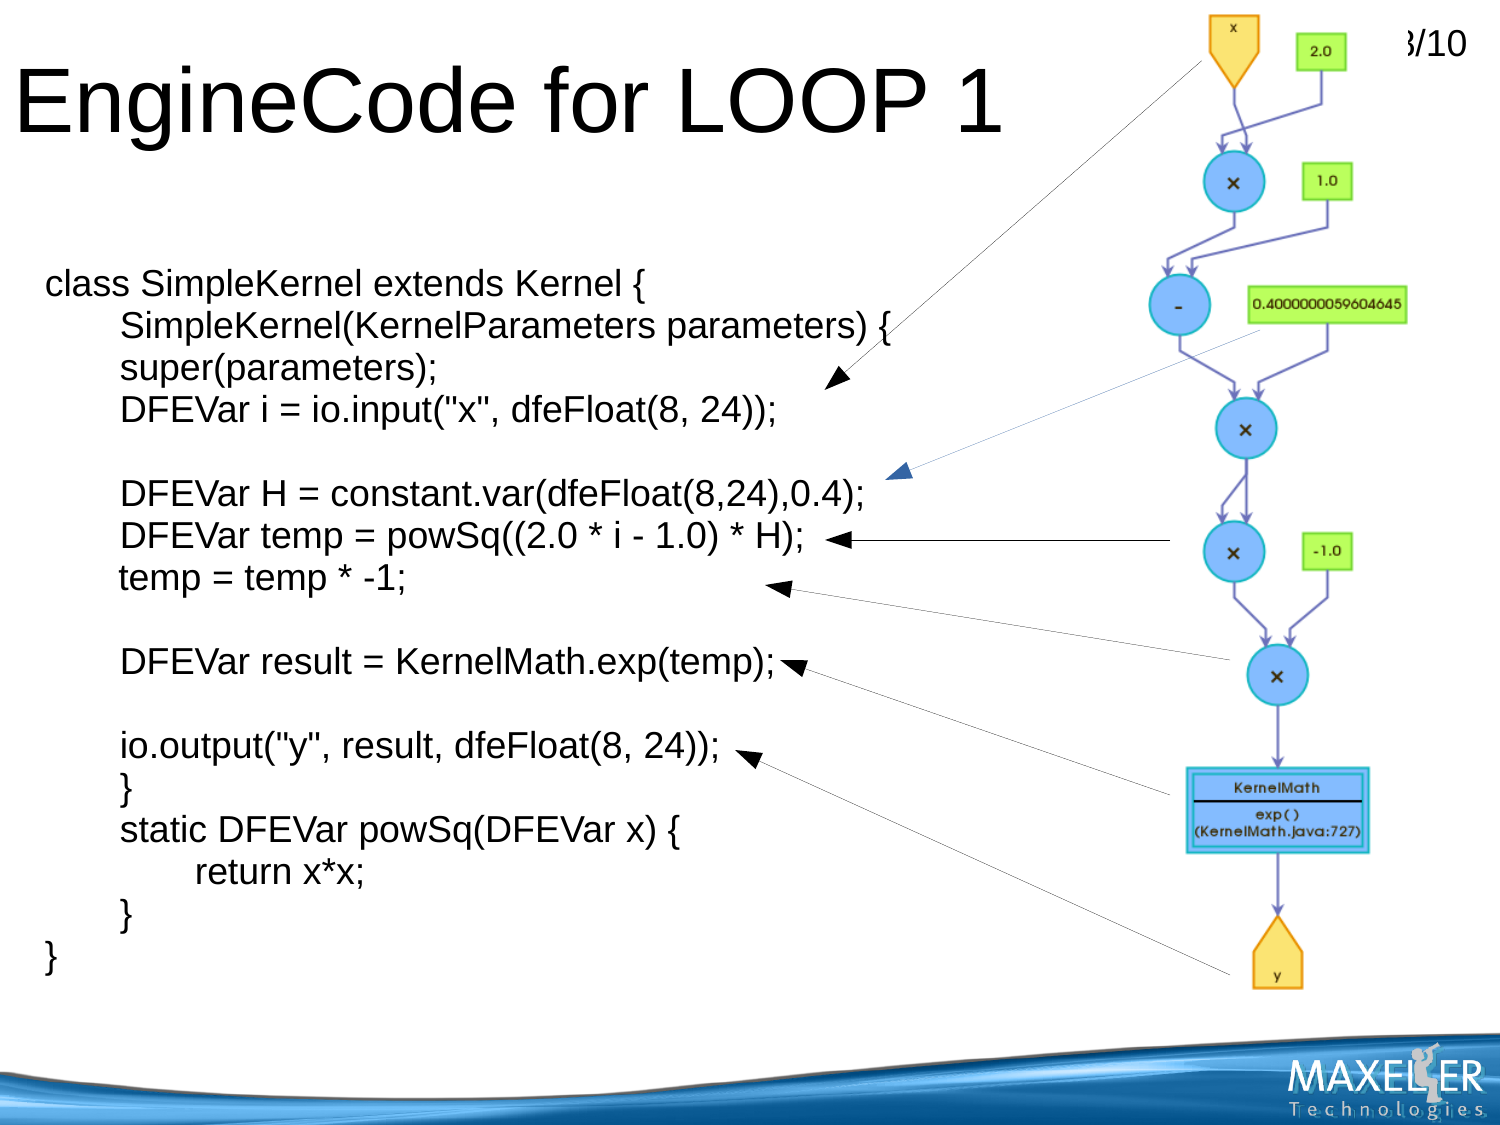

# EngineCode for LOOP 1
8/10
class SimpleKernel extends Kernel {
	SimpleKernel(KernelParameters parameters) {
	super(parameters);
 	DFEVar i = io.input("x", dfeFloat(8, 24));
	DFEVar H = constant.var(dfeFloat(8,24),0.4);
	DFEVar temp = powSq((2.0 * i - 1.0) * H);
 temp = temp * -1;
	DFEVar result = KernelMath.exp(temp);
	io.output("y", result, dfeFloat(8, 24));
	}
	static DFEVar powSq(DFEVar x) {
		return x*x;
	}
}